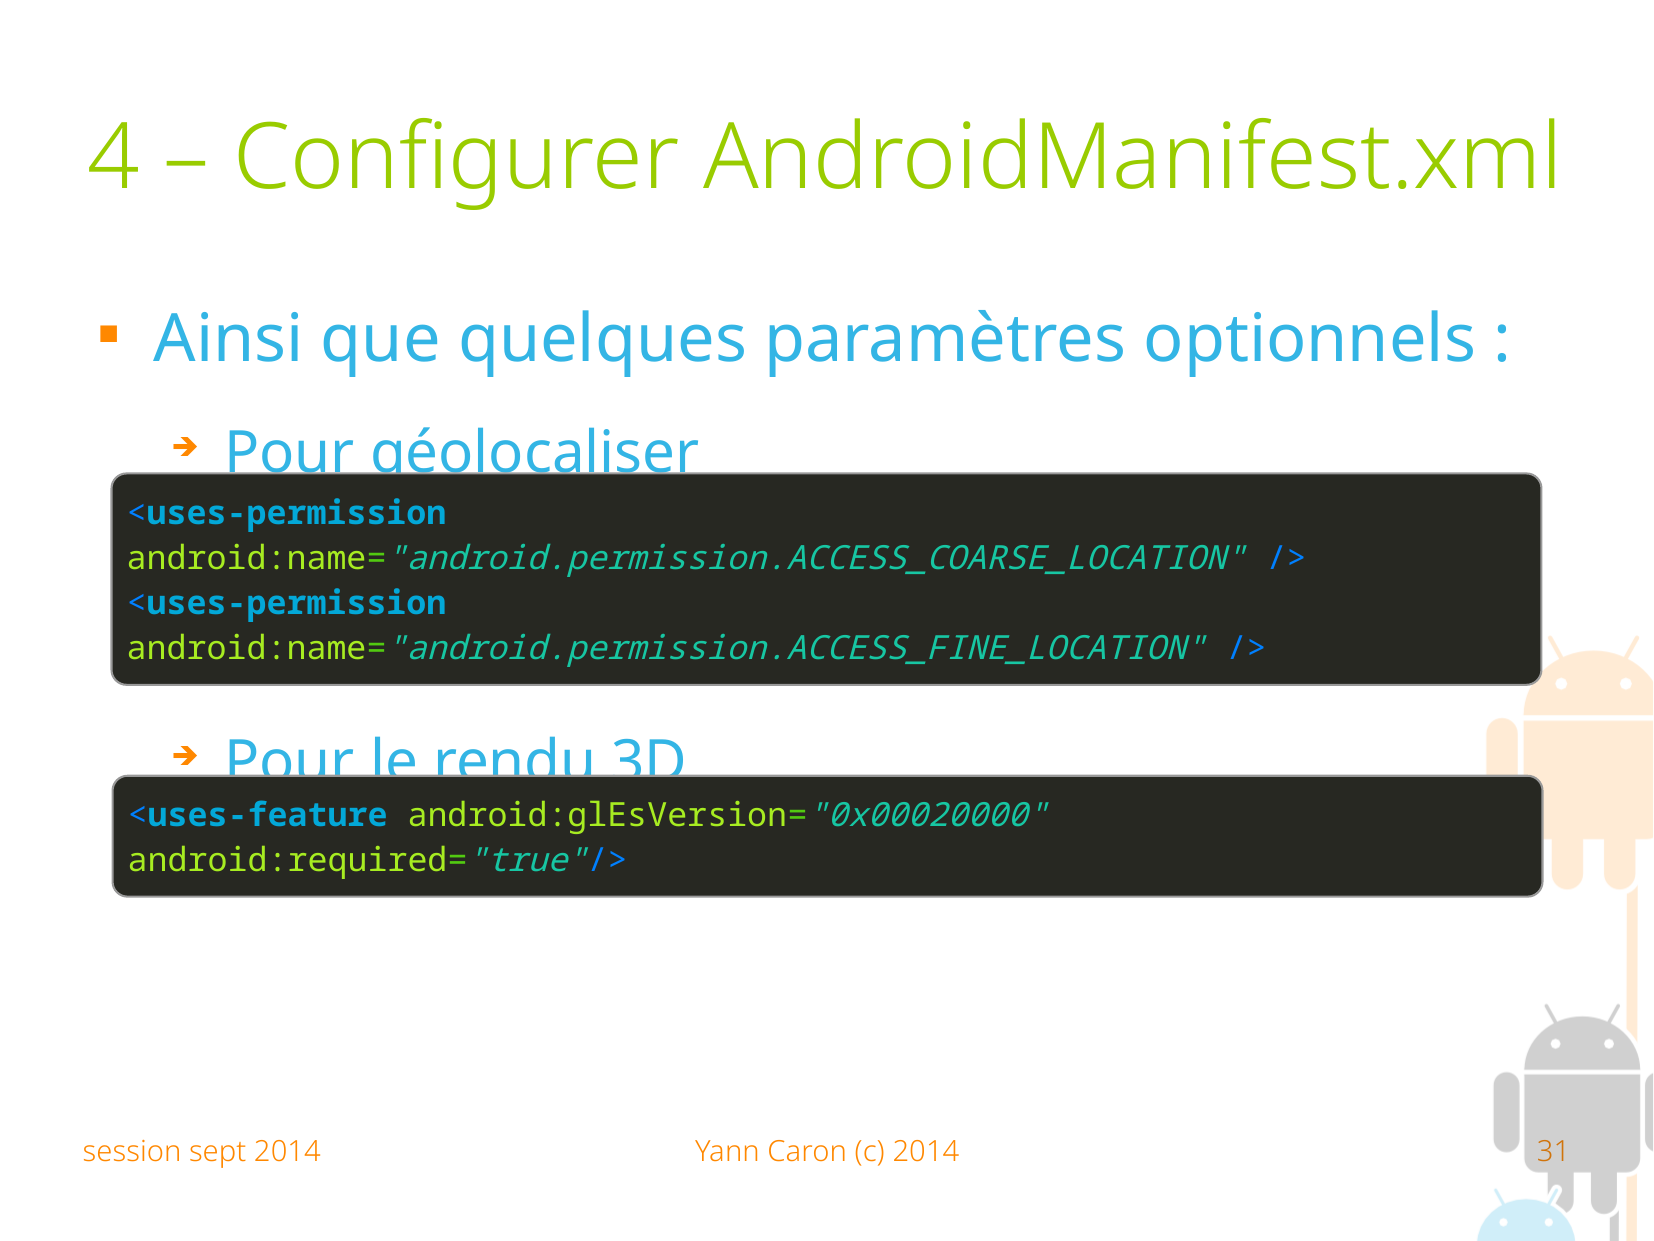

# 4 – Configurer AndroidManifest.xml
Ainsi que quelques paramètres optionnels :
Pour géolocaliser
Pour le rendu 3D
<uses-permission android:name="android.permission.ACCESS_COARSE_LOCATION" />
<uses-permission android:name="android.permission.ACCESS_FINE_LOCATION" />
<uses-feature android:glEsVersion="0x00020000" android:required="true"/>
session sept 2014
Yann Caron (c) 2014
31